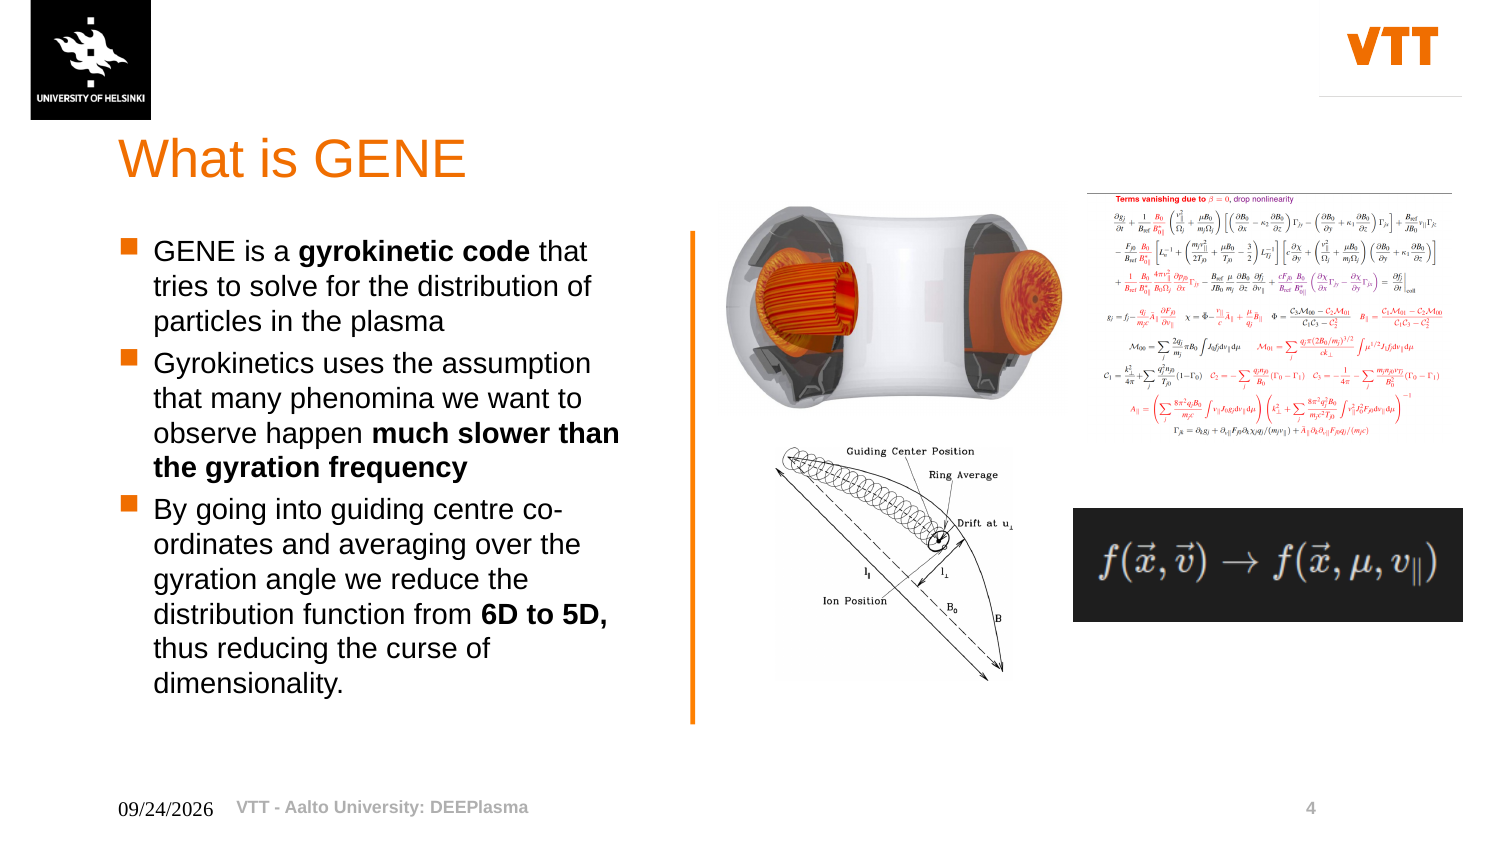

What is GENE
# GENE is a gyrokinetic code that tries to solve for the distribution of particles in the plasma
Gyrokinetics uses the assumption that many phenomina we want to observe happen much slower than the gyration frequency
By going into guiding centre co-ordinates and averaging over the gyration angle we reduce the distribution function from 6D to 5D, thus reducing the curse of dimensionality.
VTT - Aalto University: DEEPlasma
4